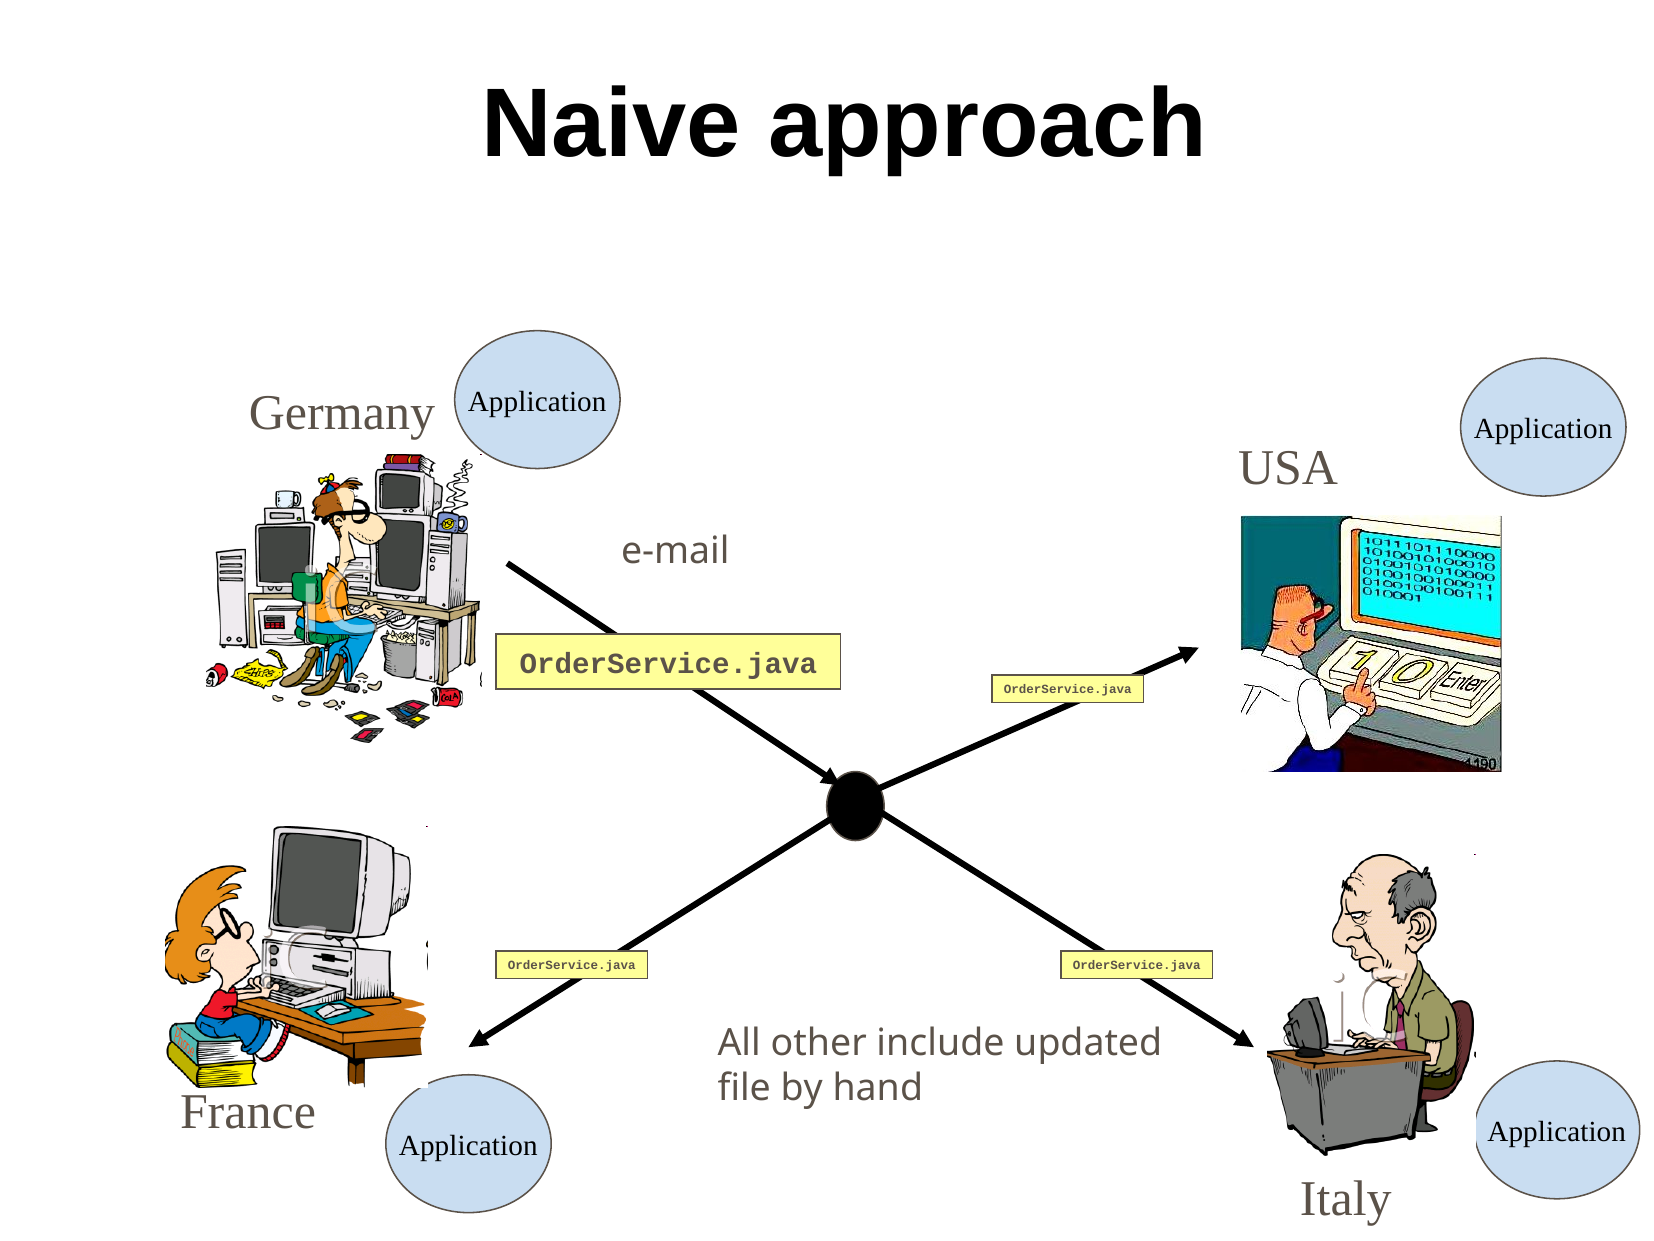

# Naive approach
Application
Application
Germany
USA
e-mail
OrderService.java
OrderService.java
OrderService.java
OrderService.java
All other include updated
file by hand
France
Italy
Application
Application